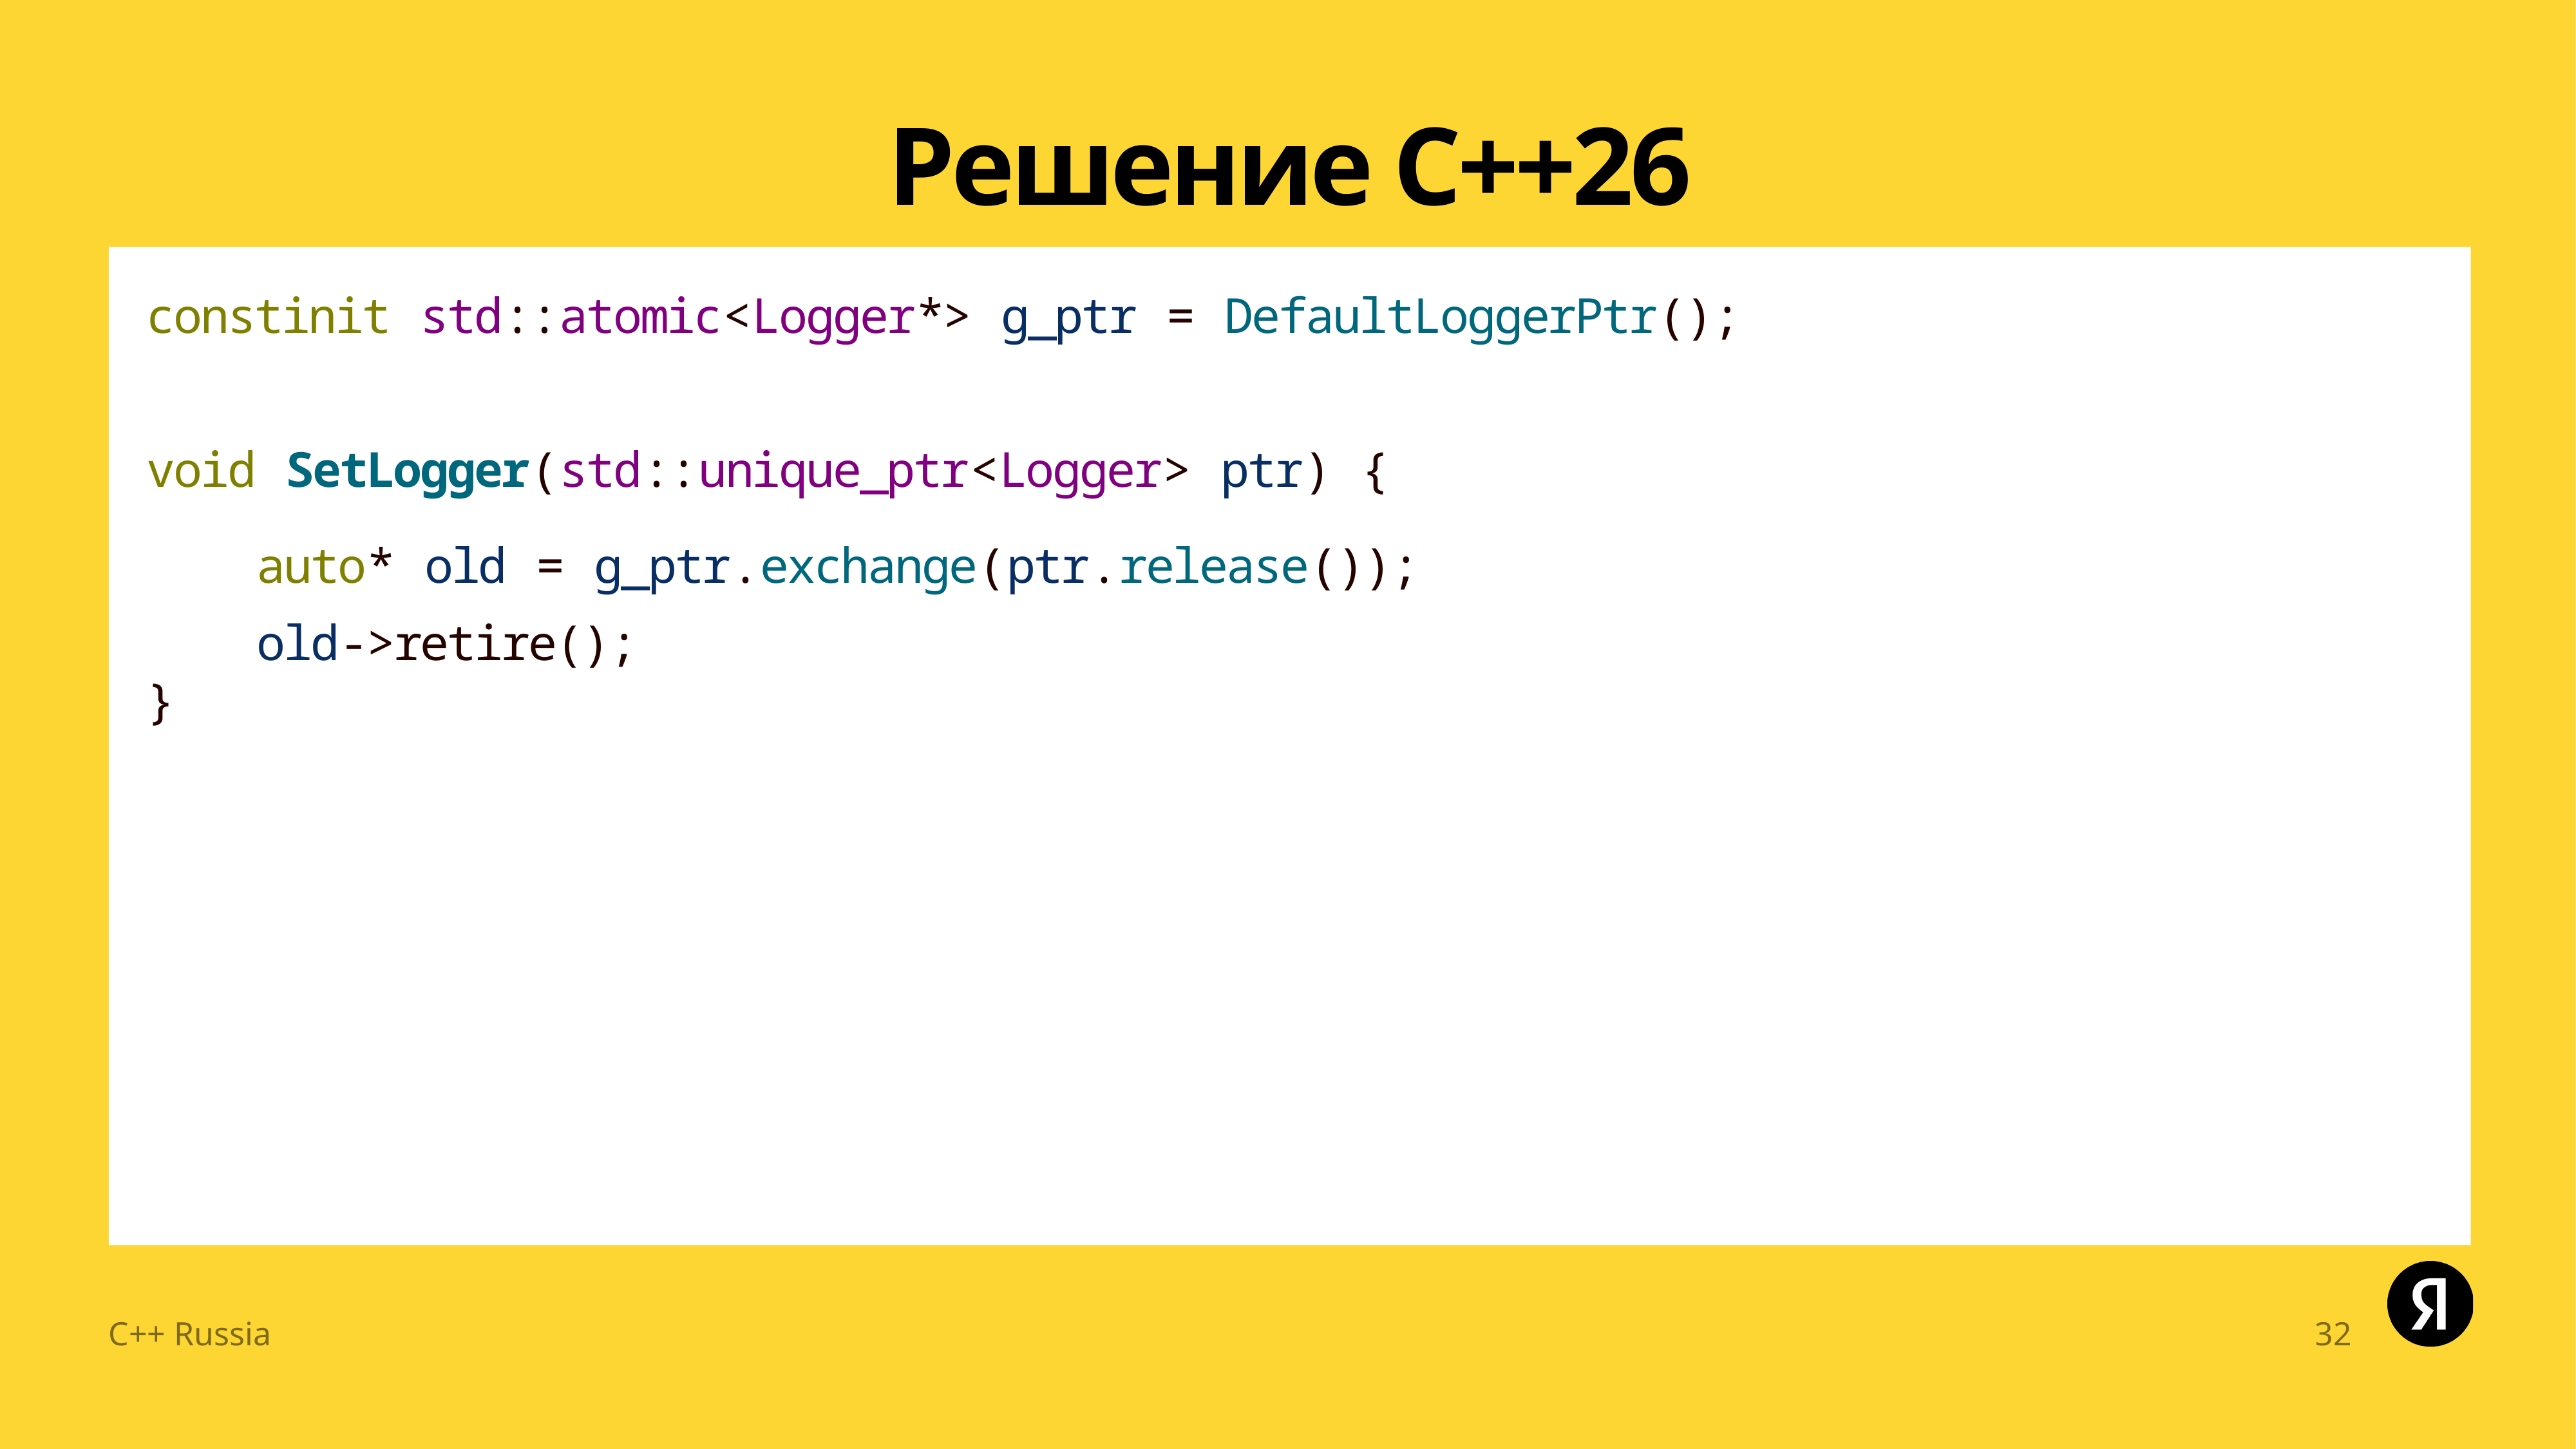

Решение C++26
# constinit std::atomic<Logger*> g_ptr = DefaultLoggerPtr();
void SetLogger(std::unique_ptr<Logger> ptr) {
 auto* old = g_ptr.exchange(ptr.release());
 old->retire();
}
C++ Russia
32